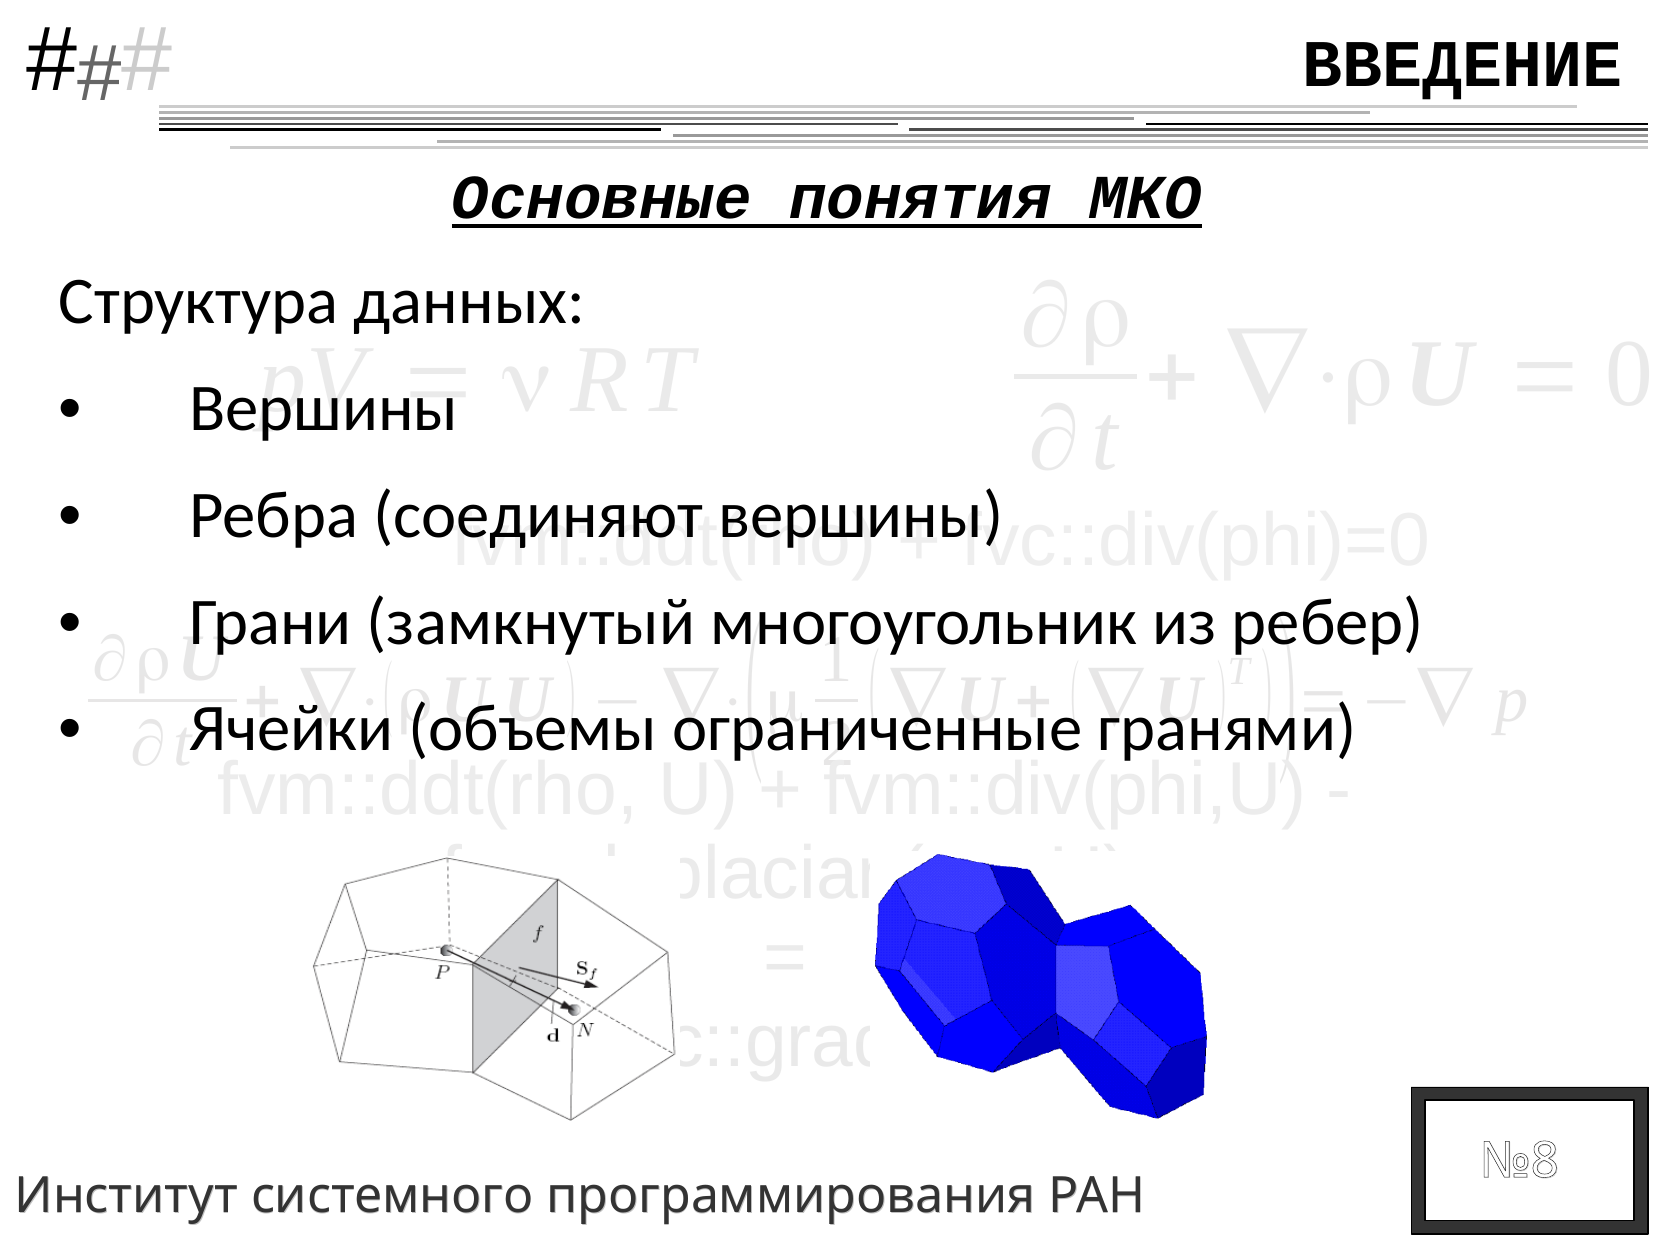

# Основные понятия МКО
Структура данных:
•	Вершины
•	Ребра (соединяют вершины)
•	Грани (замкнутый многоугольник из ребер)
•	Ячейки (объемы ограниченные гранями)